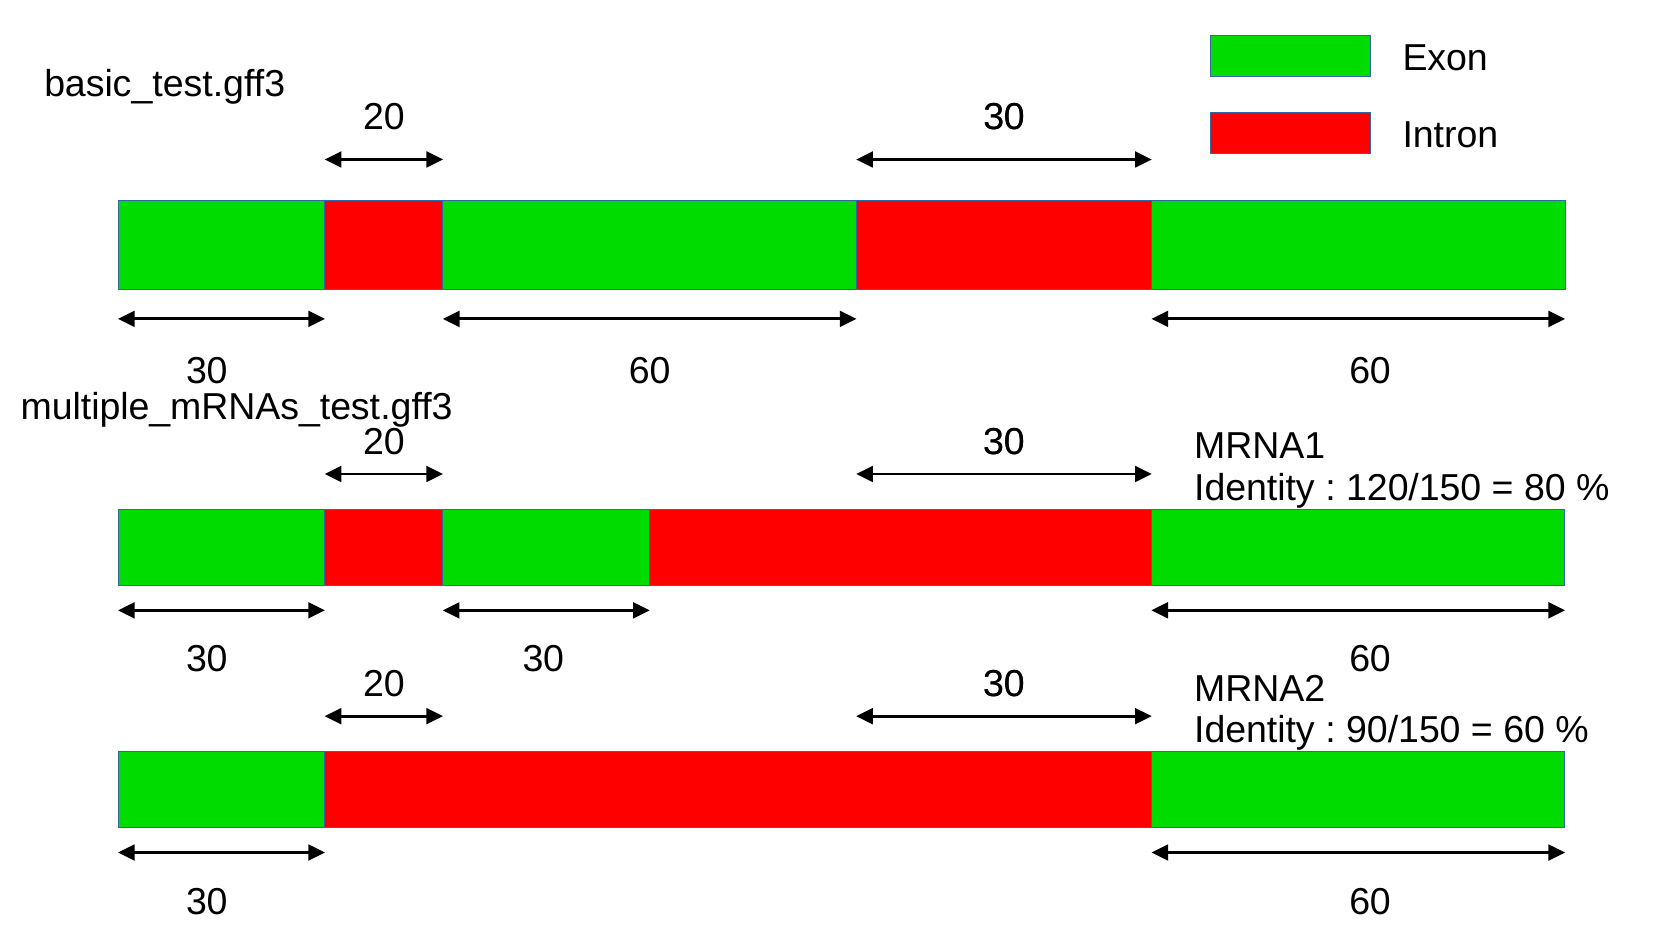

Exon
basic_test.gff3
20
30
30
Intron
30
60
60
multiple_mRNAs_test.gff3
20
30
30
MRNA1
Identity : 120/150 = 80 %
30
30
60
20
30
30
MRNA2
Identity : 90/150 = 60 %
30
60